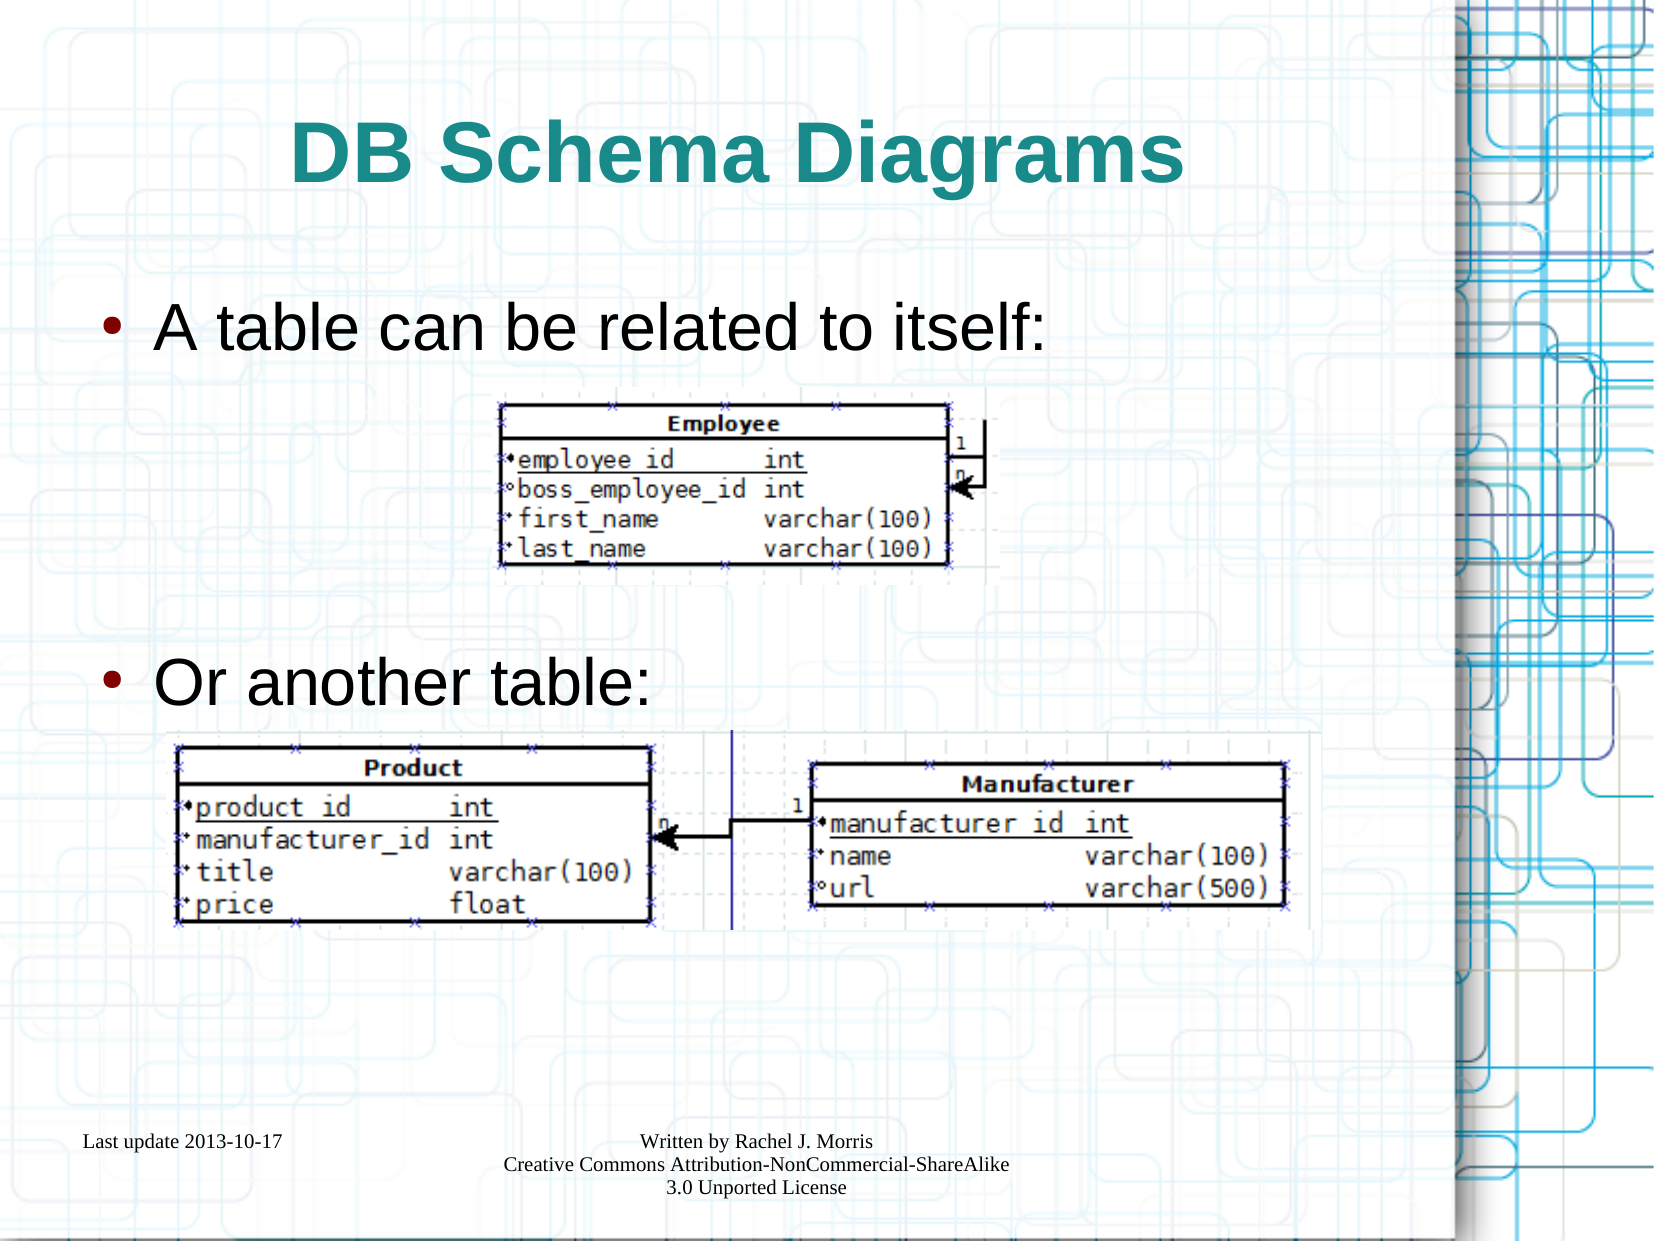

# DB Schema Diagrams
A table can be related to itself:
Or another table: